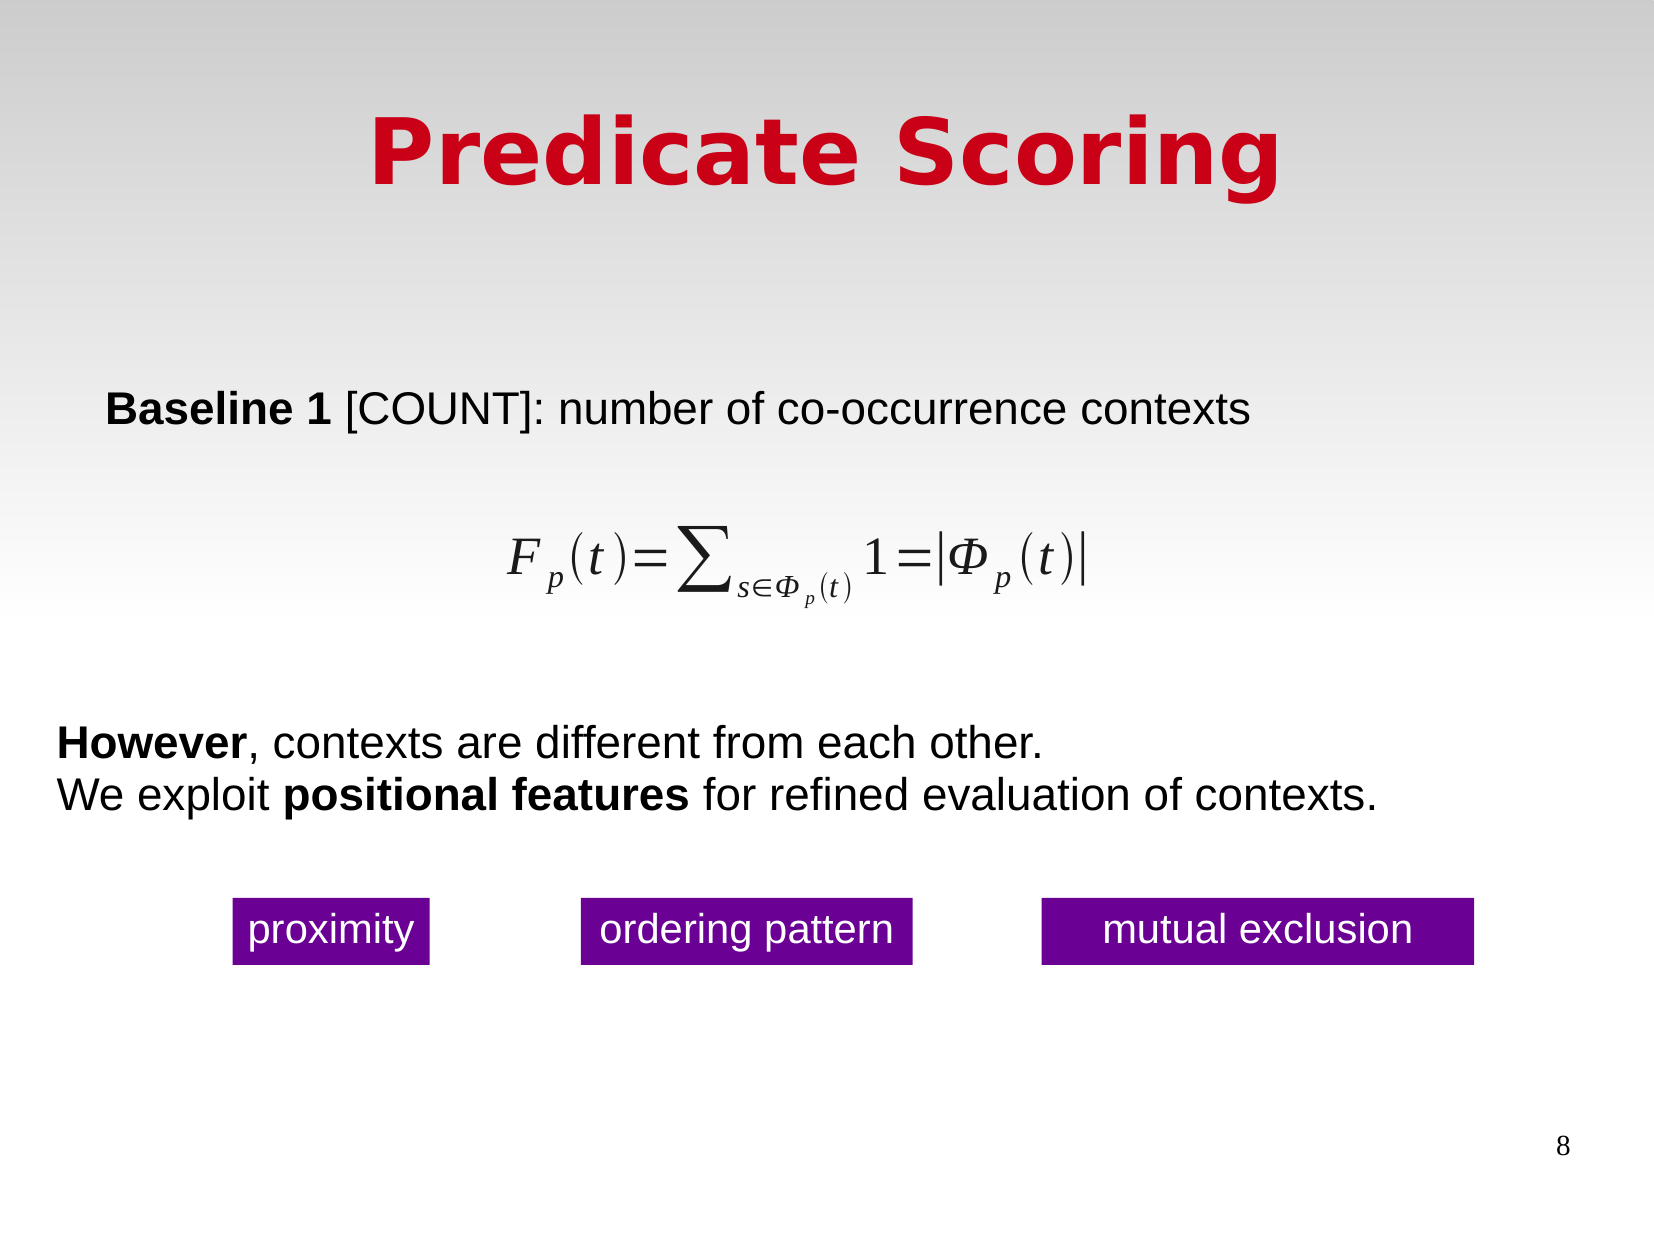

# Predicate Scoring
Baseline 1 [COUNT]: number of co-occurrence contexts
However, contexts are different from each other.
We exploit positional features for refined evaluation of contexts.
proximity
ordering pattern
mutual exclusion
8